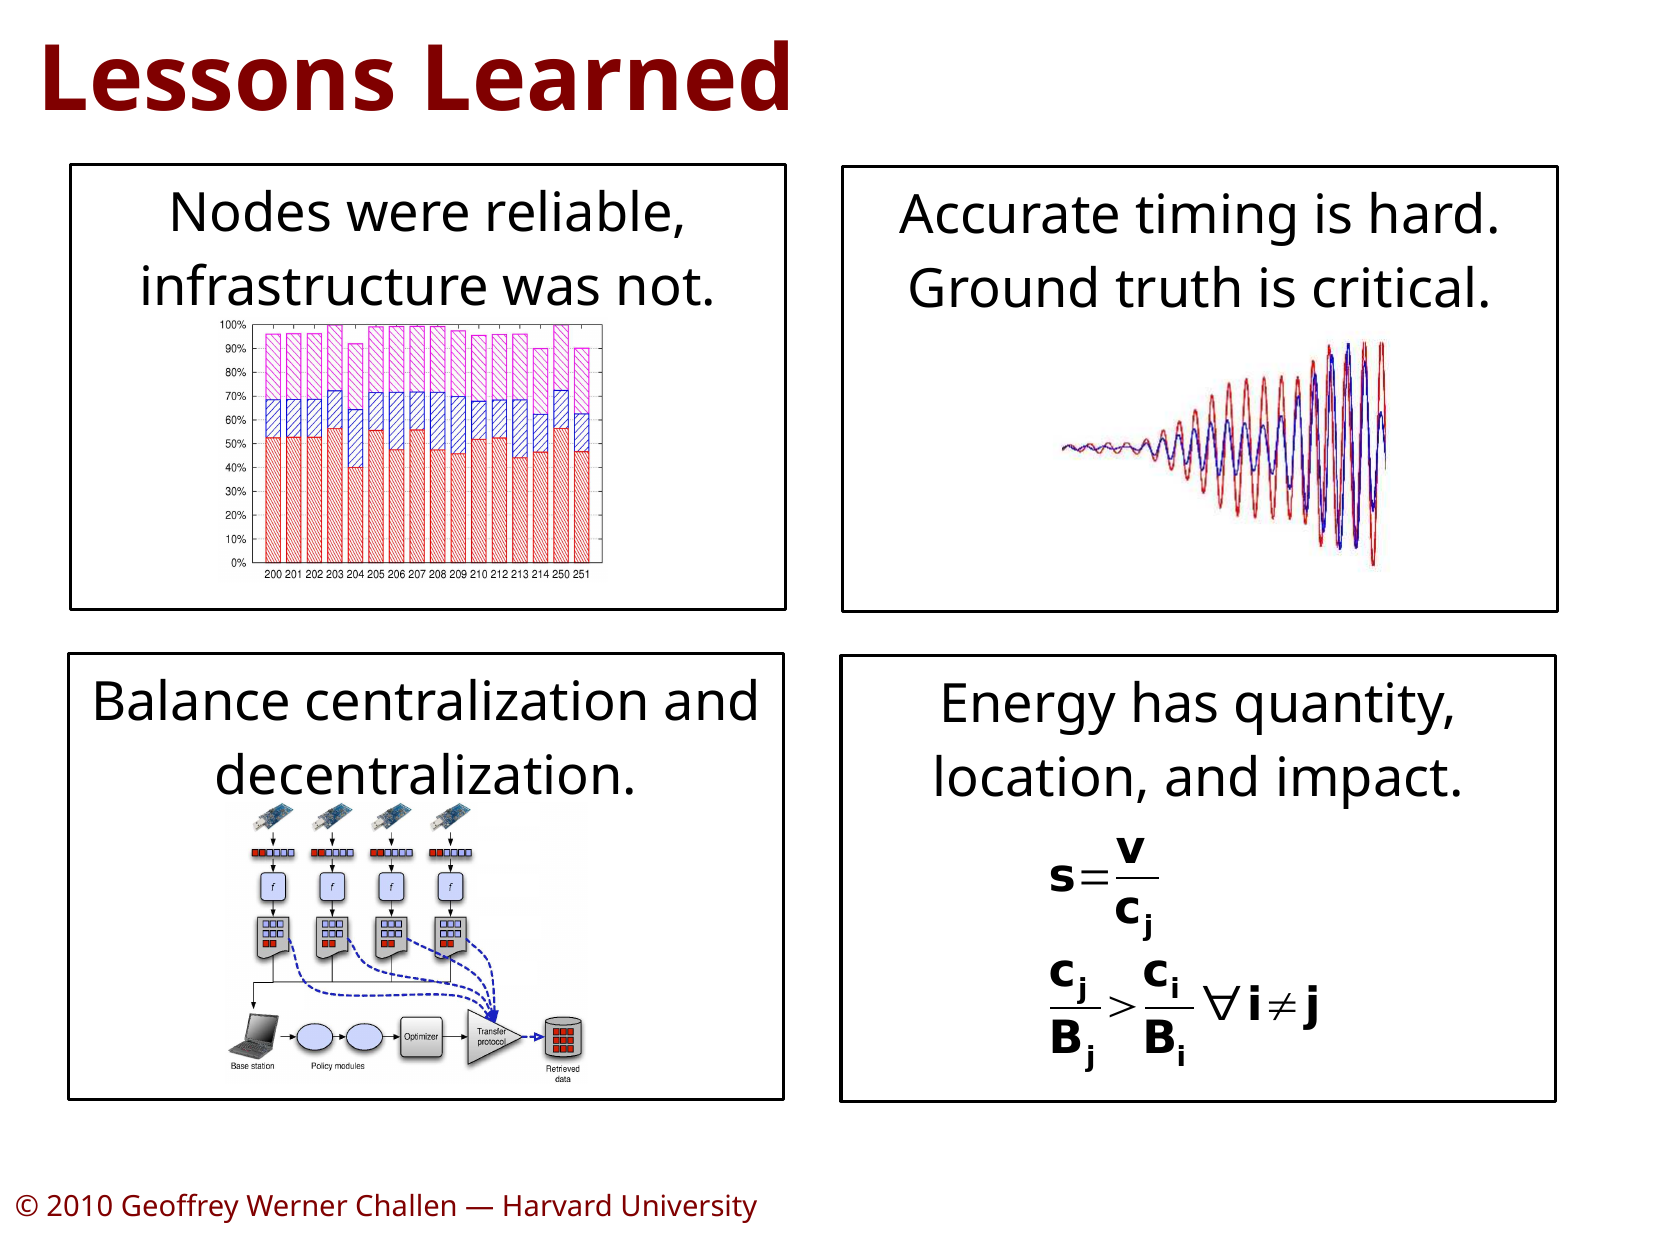

# Lessons Learned
Nodes were reliable, infrastructure was not.
Accurate timing is hard.
Ground truth is critical.
Balance centralization and decentralization.
Energy has quantity, location, and impact.